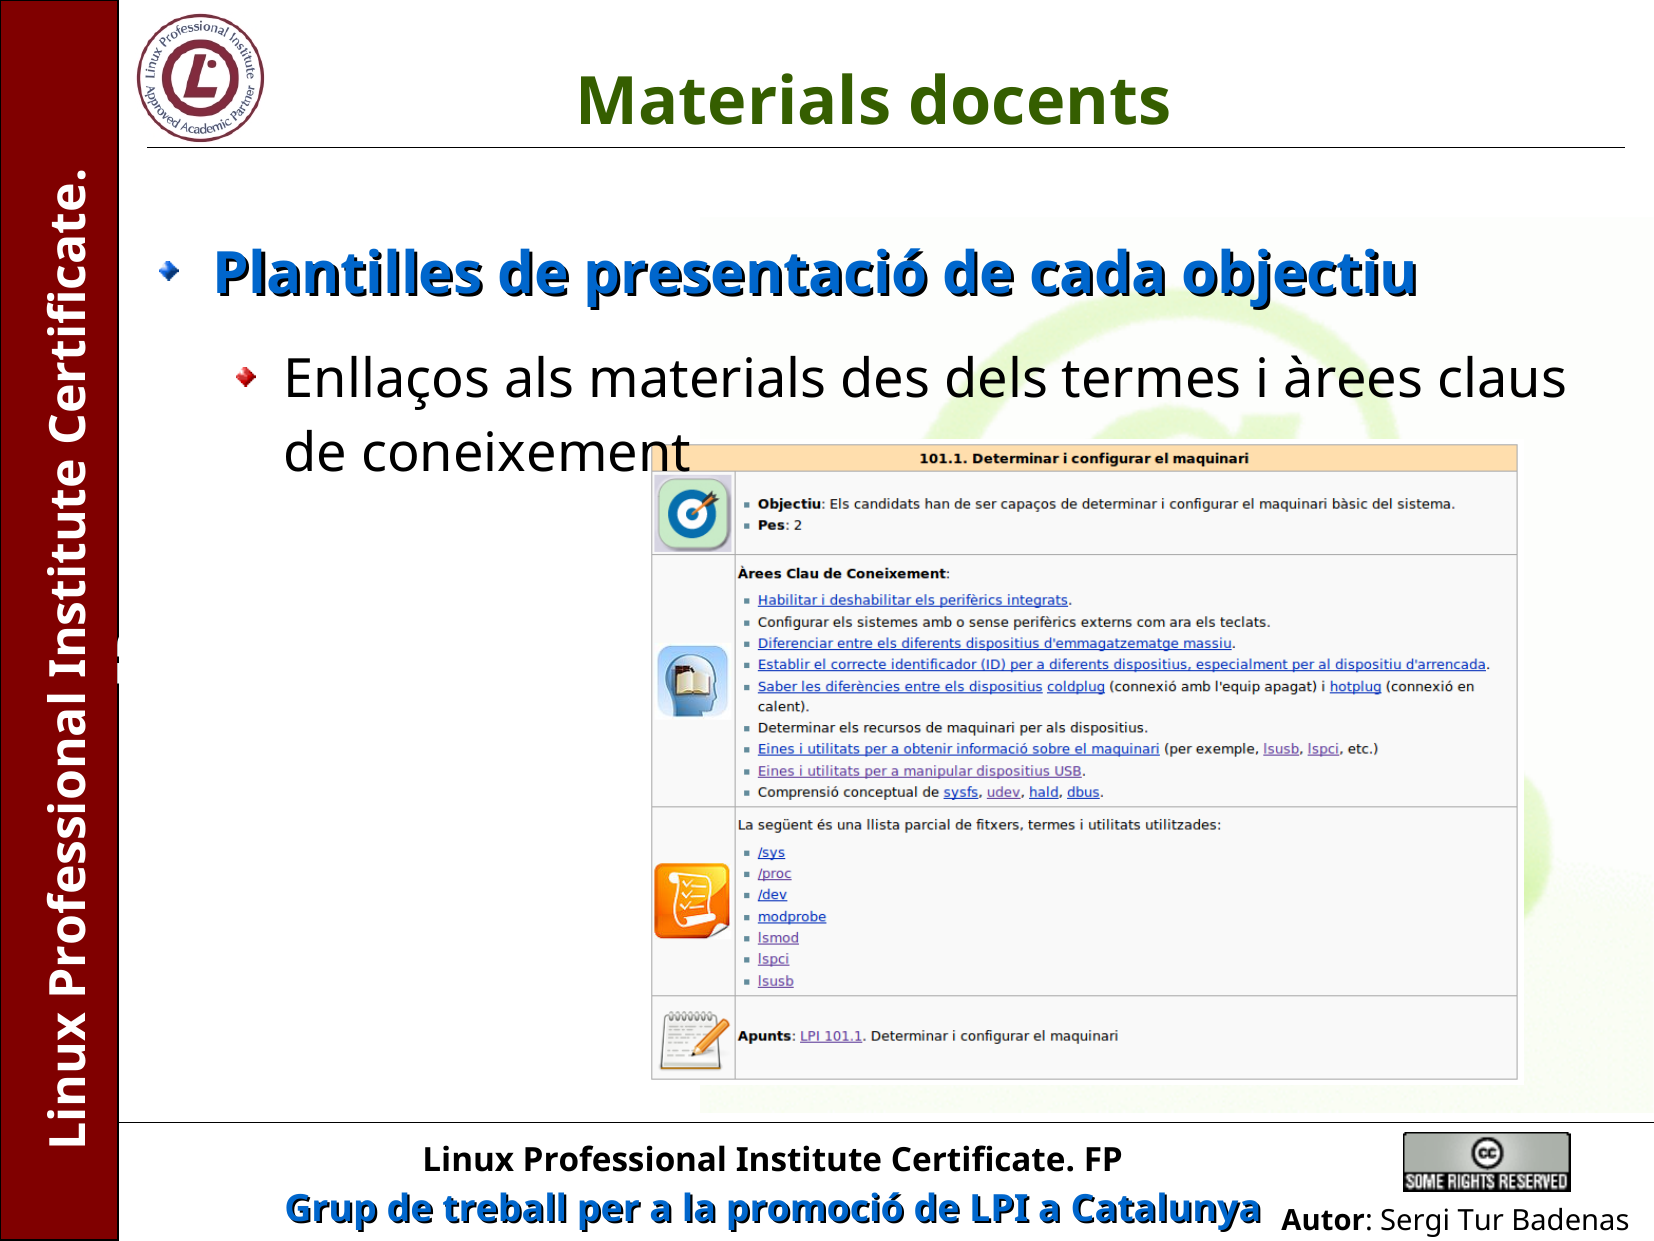

# Materials docents
Plantilles de presentació de cada objectiu
Enllaços als materials des dels termes i àrees claus de coneixement